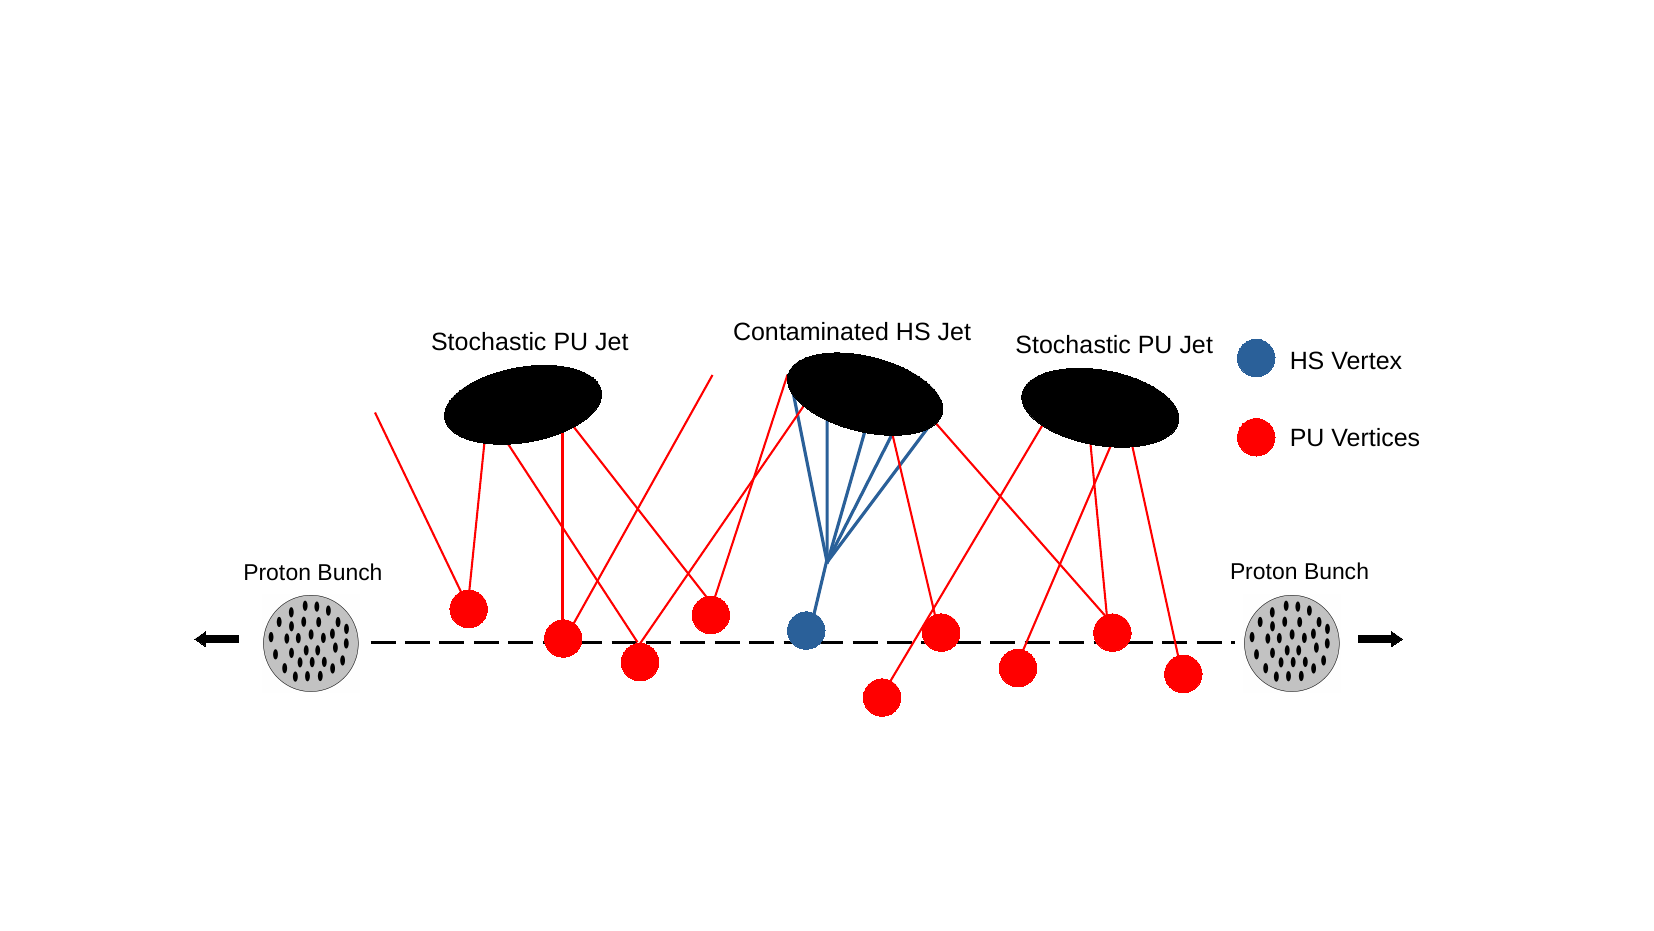

Contaminated HS Jet
Stochastic PU Jet
Stochastic PU Jet
HS Vertex
PU Vertices
Proton Bunch
Proton Bunch